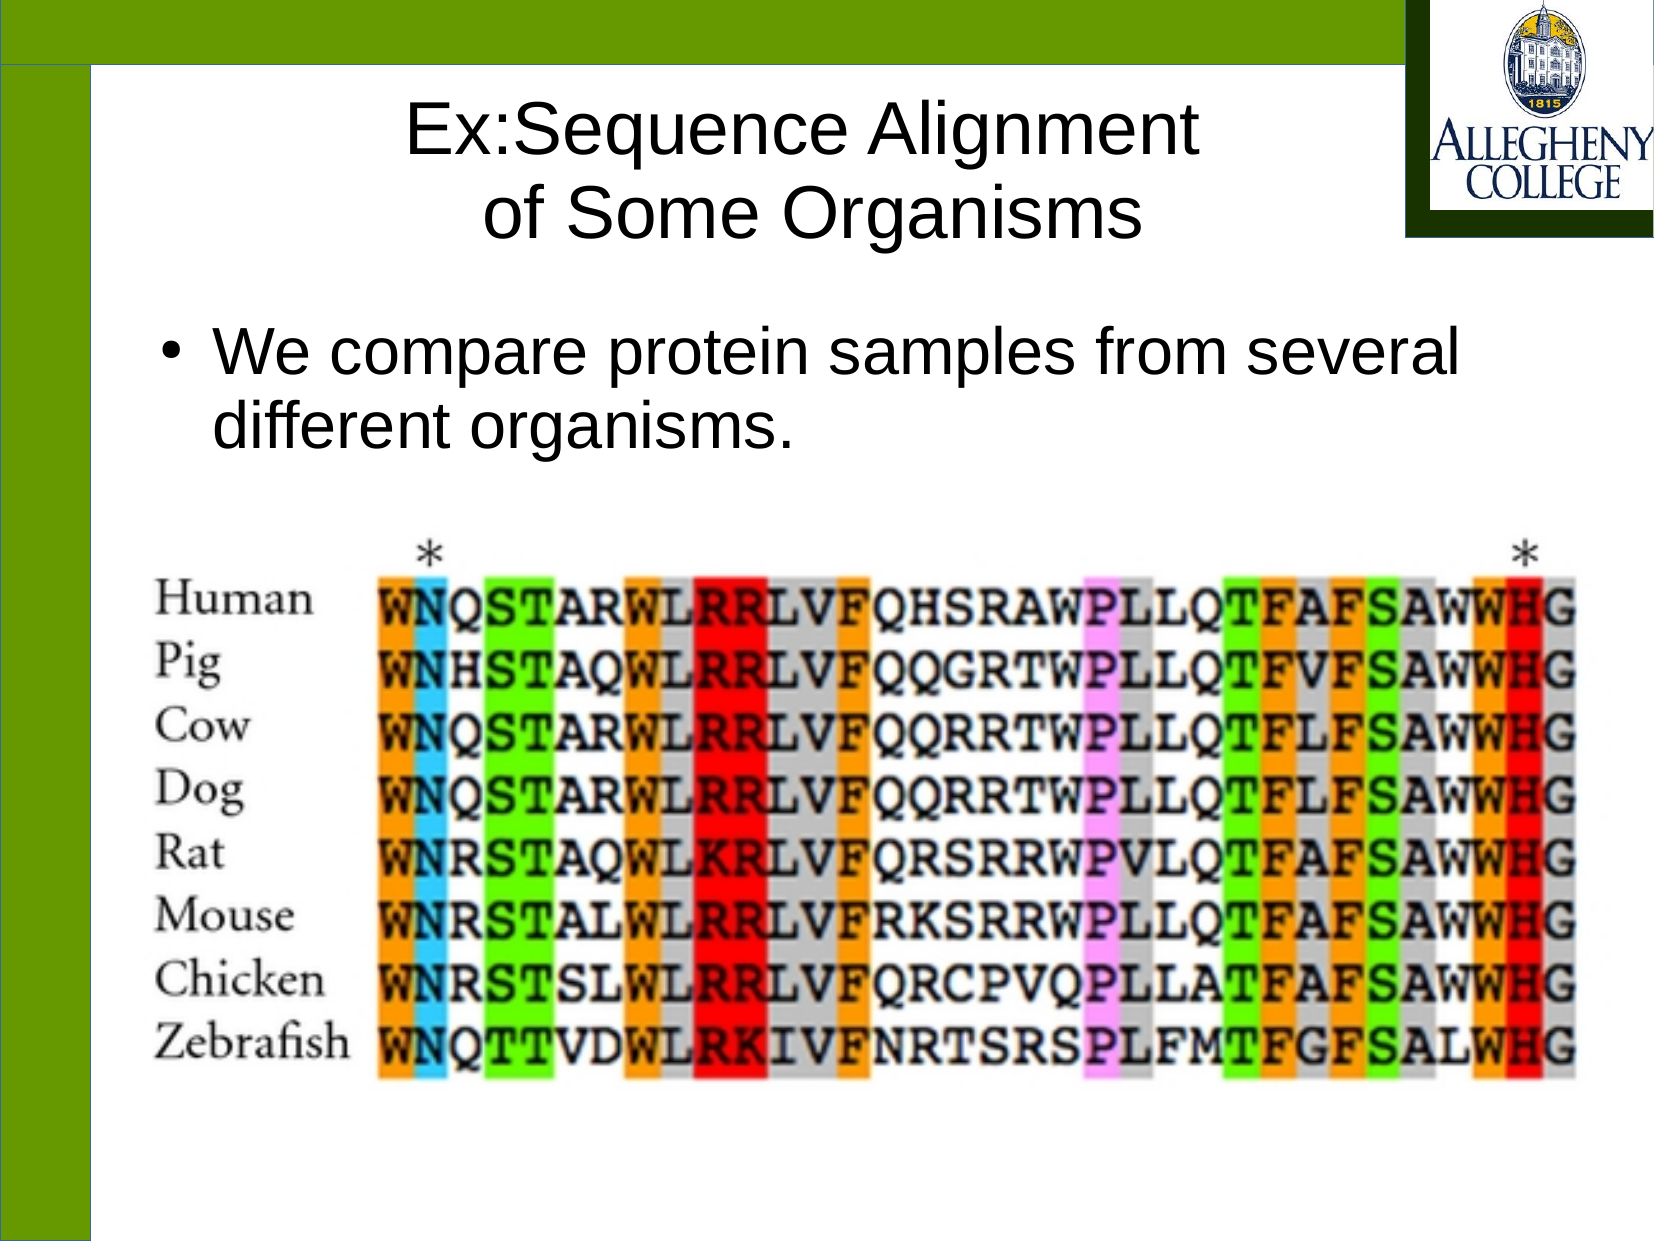

# Ex:Sequence Alignment of Some Organisms
We compare protein samples from several different organisms.